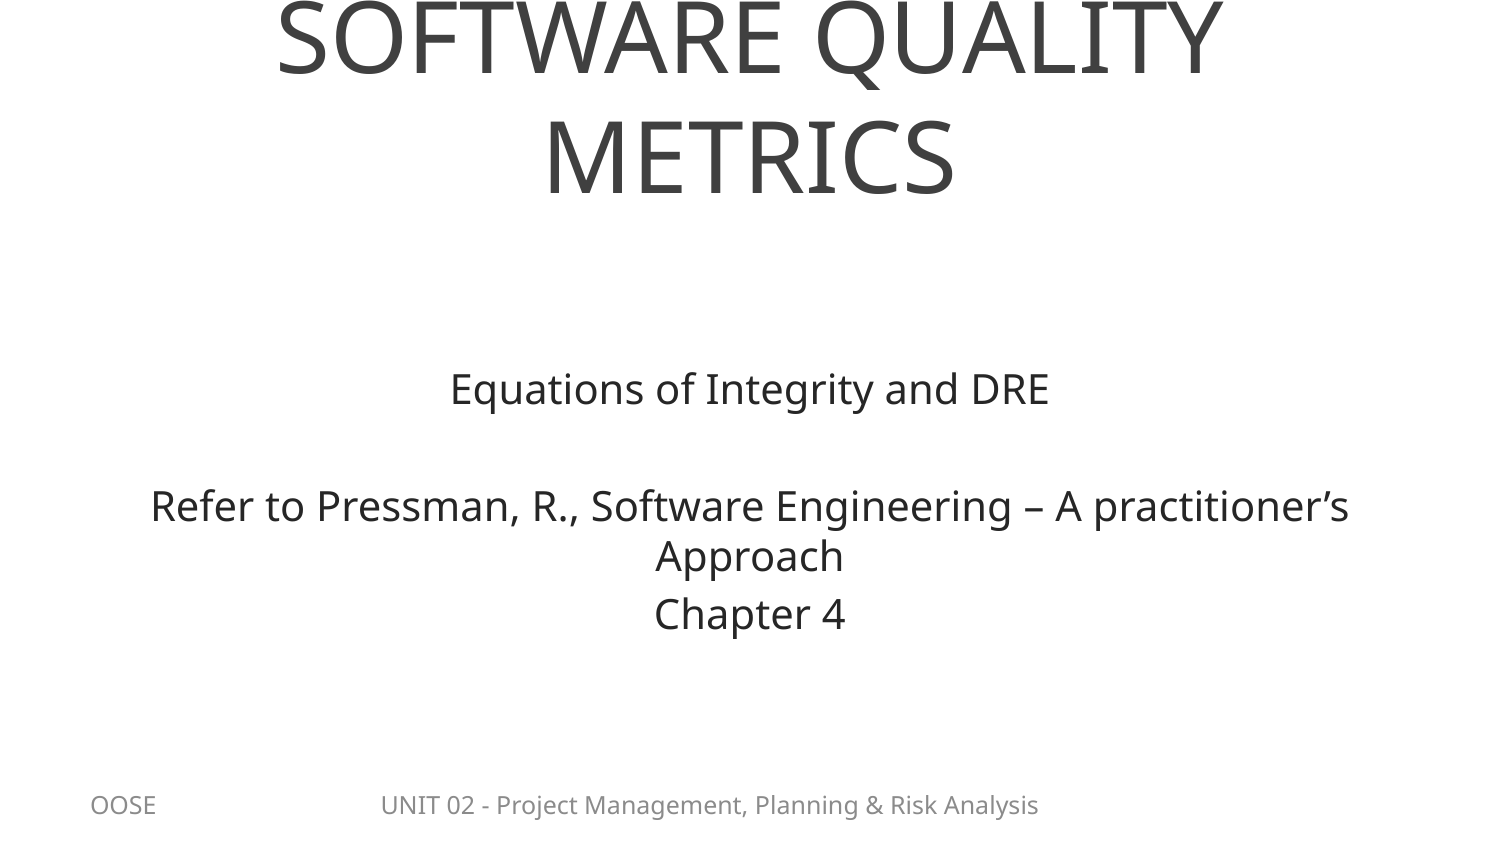

# Software Quality Metrics
Equations of Integrity and DRE
Refer to Pressman, R., Software Engineering – A practitioner’s Approach
Chapter 4
OOSE
UNIT 02 - Project Management, Planning & Risk Analysis